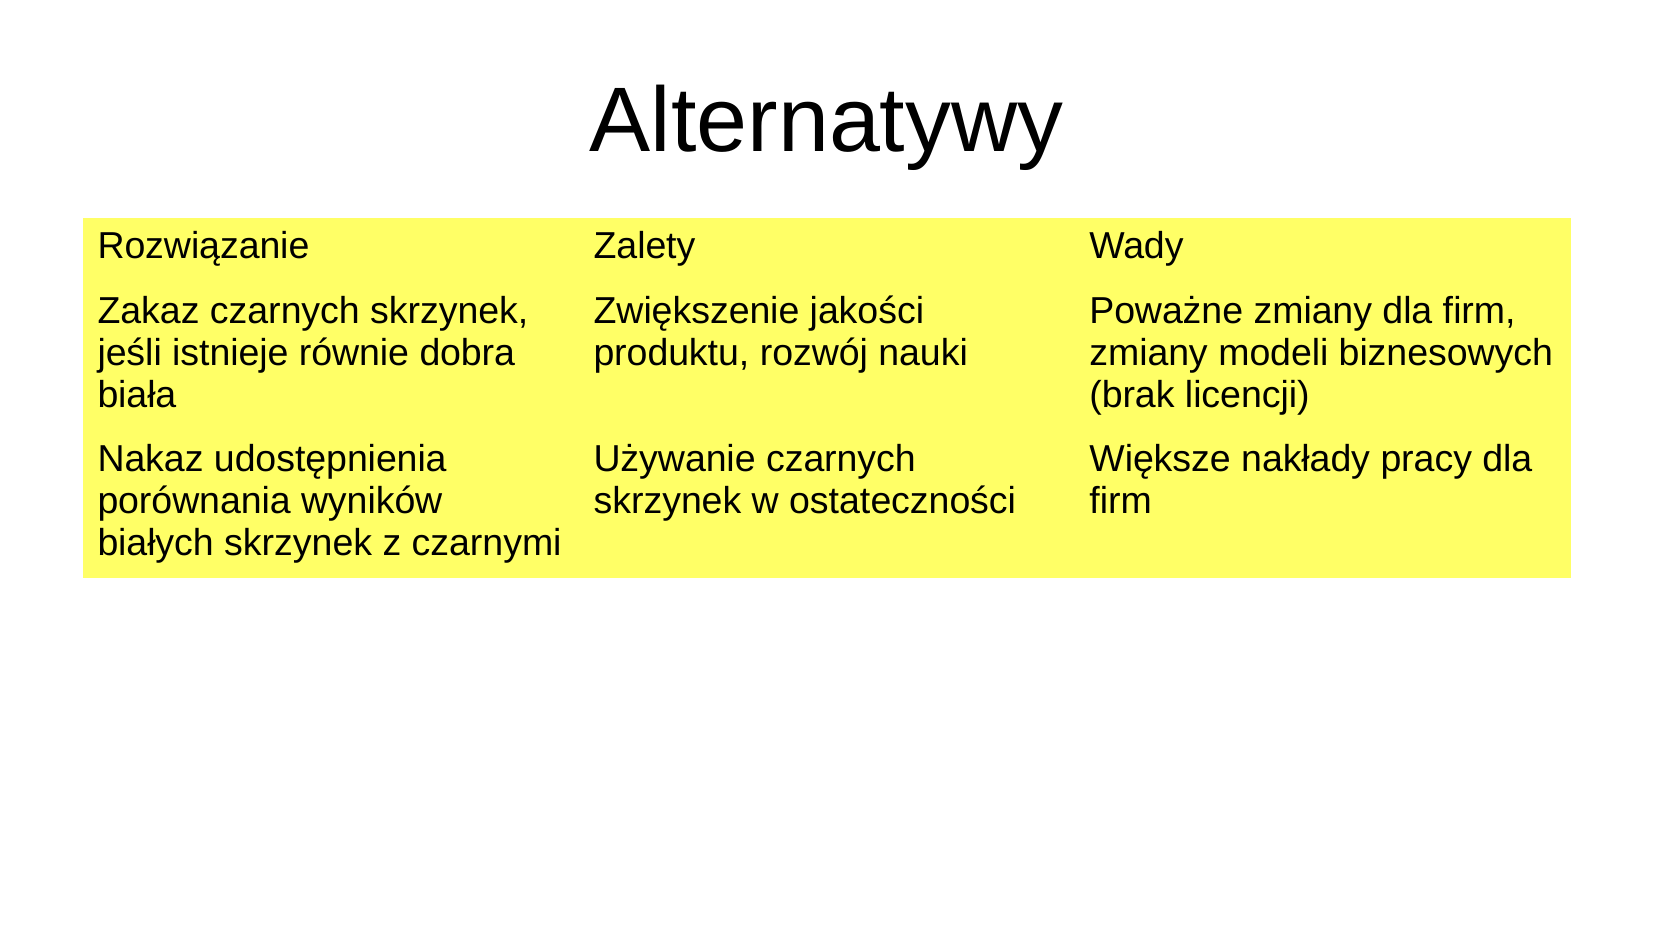

# Alternatywy
| Rozwiązanie | Zalety | Wady |
| --- | --- | --- |
| Zakaz czarnych skrzynek, jeśli istnieje równie dobra biała | Zwiększenie jakości produktu, rozwój nauki | Poważne zmiany dla firm, zmiany modeli biznesowych (brak licencji) |
| Nakaz udostępnienia porównania wyników białych skrzynek z czarnymi | Używanie czarnych skrzynek w ostateczności | Większe nakłady pracy dla firm |